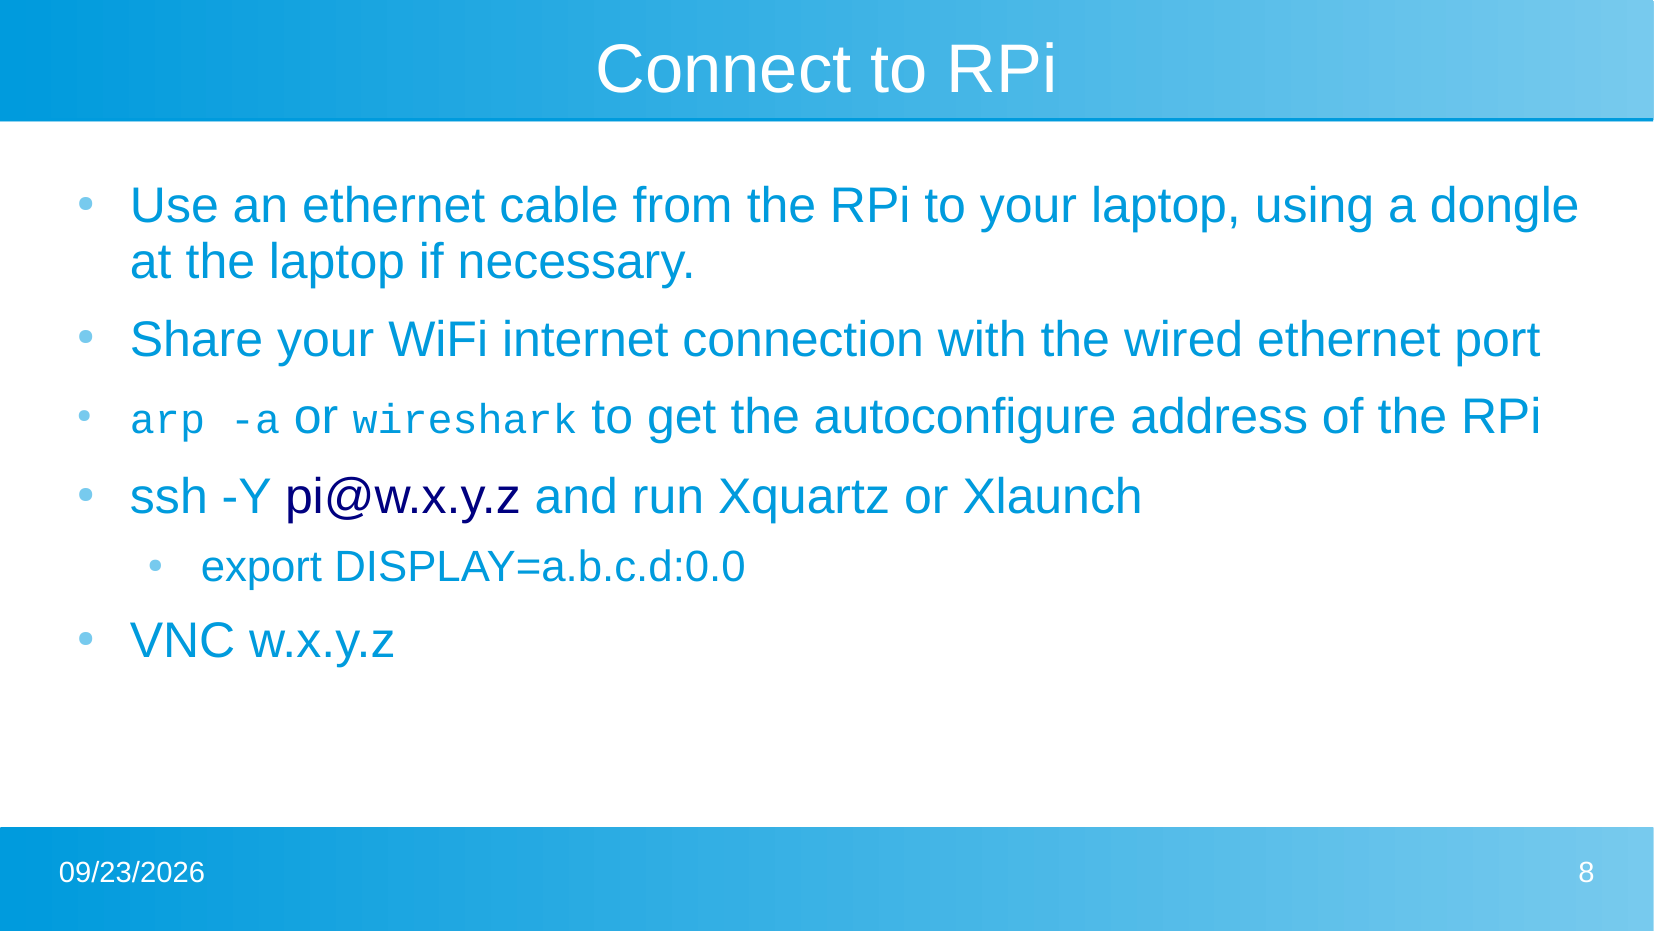

# Connect to RPi
Use an ethernet cable from the RPi to your laptop, using a dongle at the laptop if necessary.
Share your WiFi internet connection with the wired ethernet port
arp -a or wireshark to get the autoconfigure address of the RPi
ssh -Y pi@w.x.y.z and run Xquartz or Xlaunch
export DISPLAY=a.b.c.d:0.0
VNC w.x.y.z
8